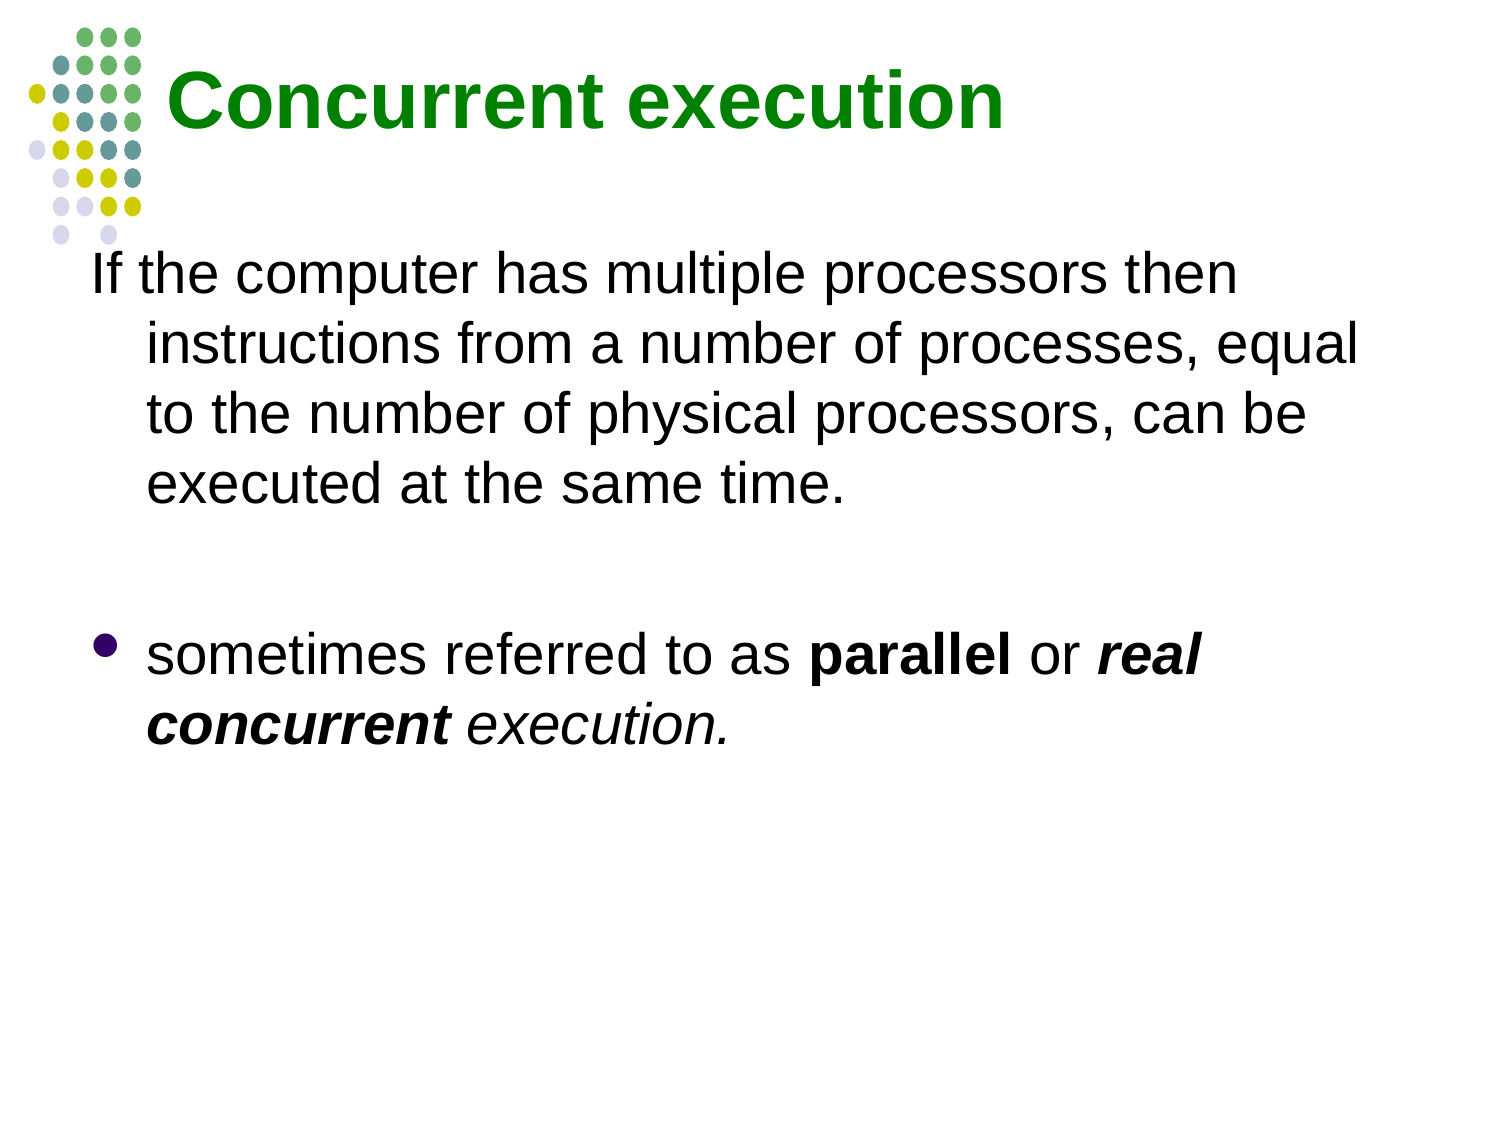

# Concurrent execution
If the computer has multiple processors then instructions from a number of processes, equal to the number of physical processors, can be executed at the same time.
sometimes referred to as parallel or real concurrent execution.